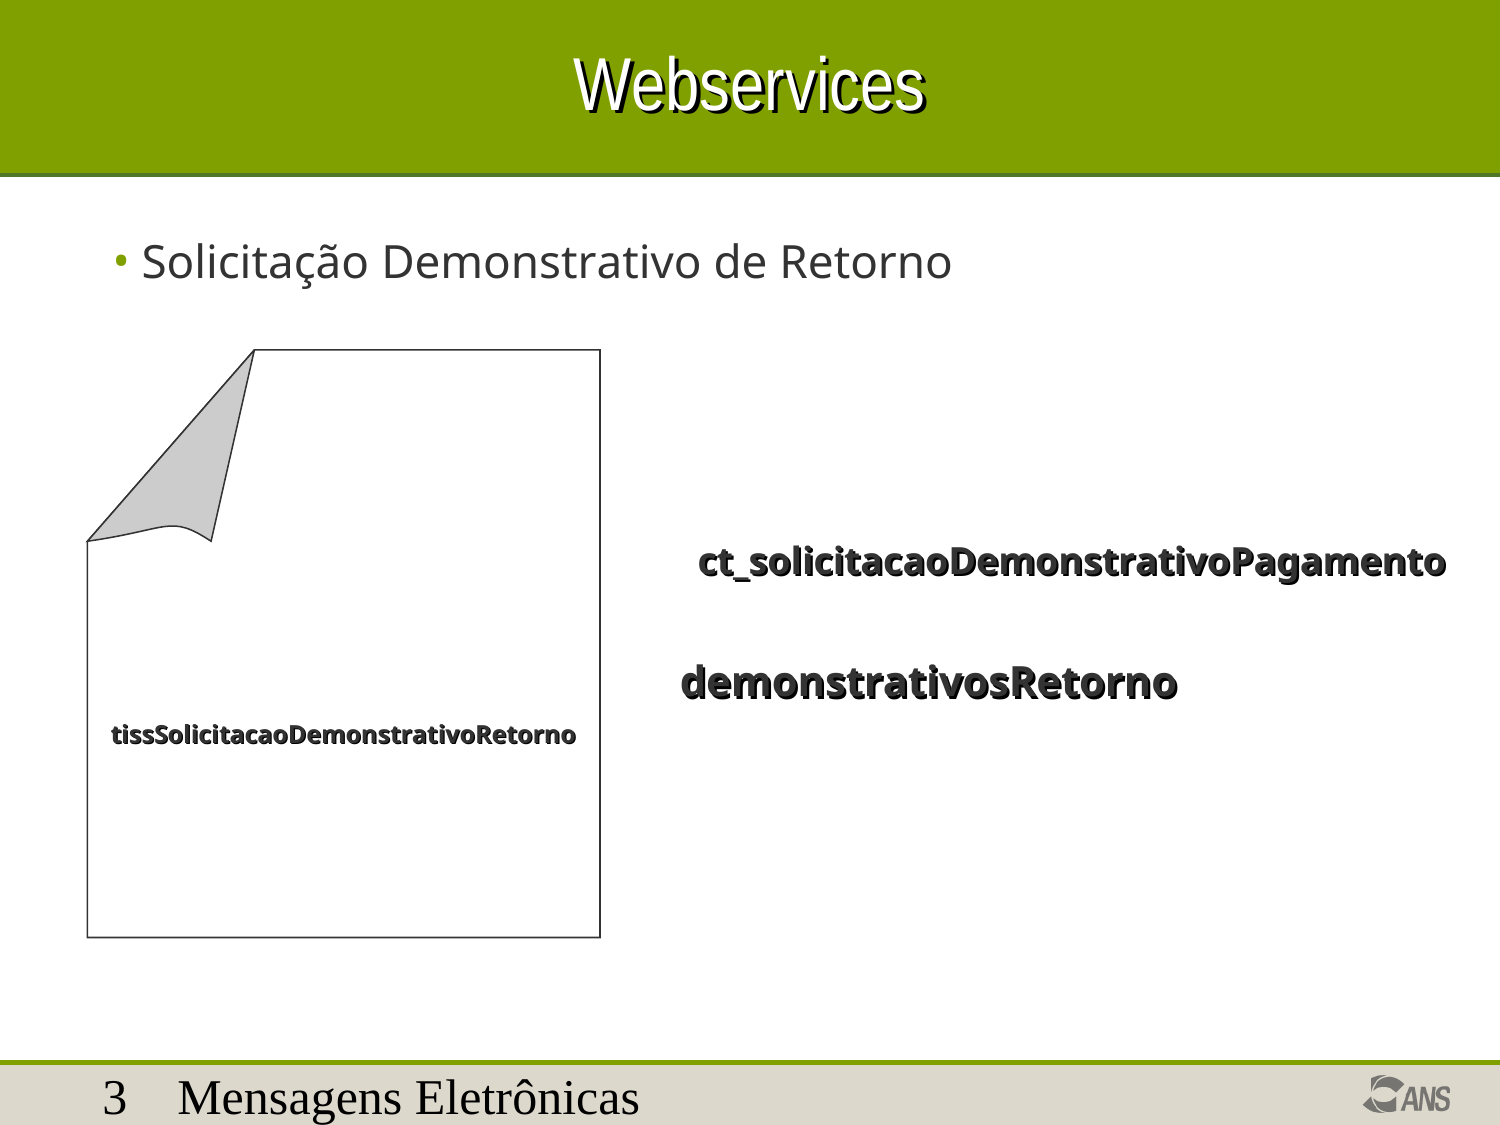

# Webservices
 Solicitação Demonstrativo de Retorno
tissSolicitacaoDemonstrativoRetorno
ct_solicitacaoDemonstrativoPagamento
demonstrativosRetorno
32
Mensagens Eletrônicas